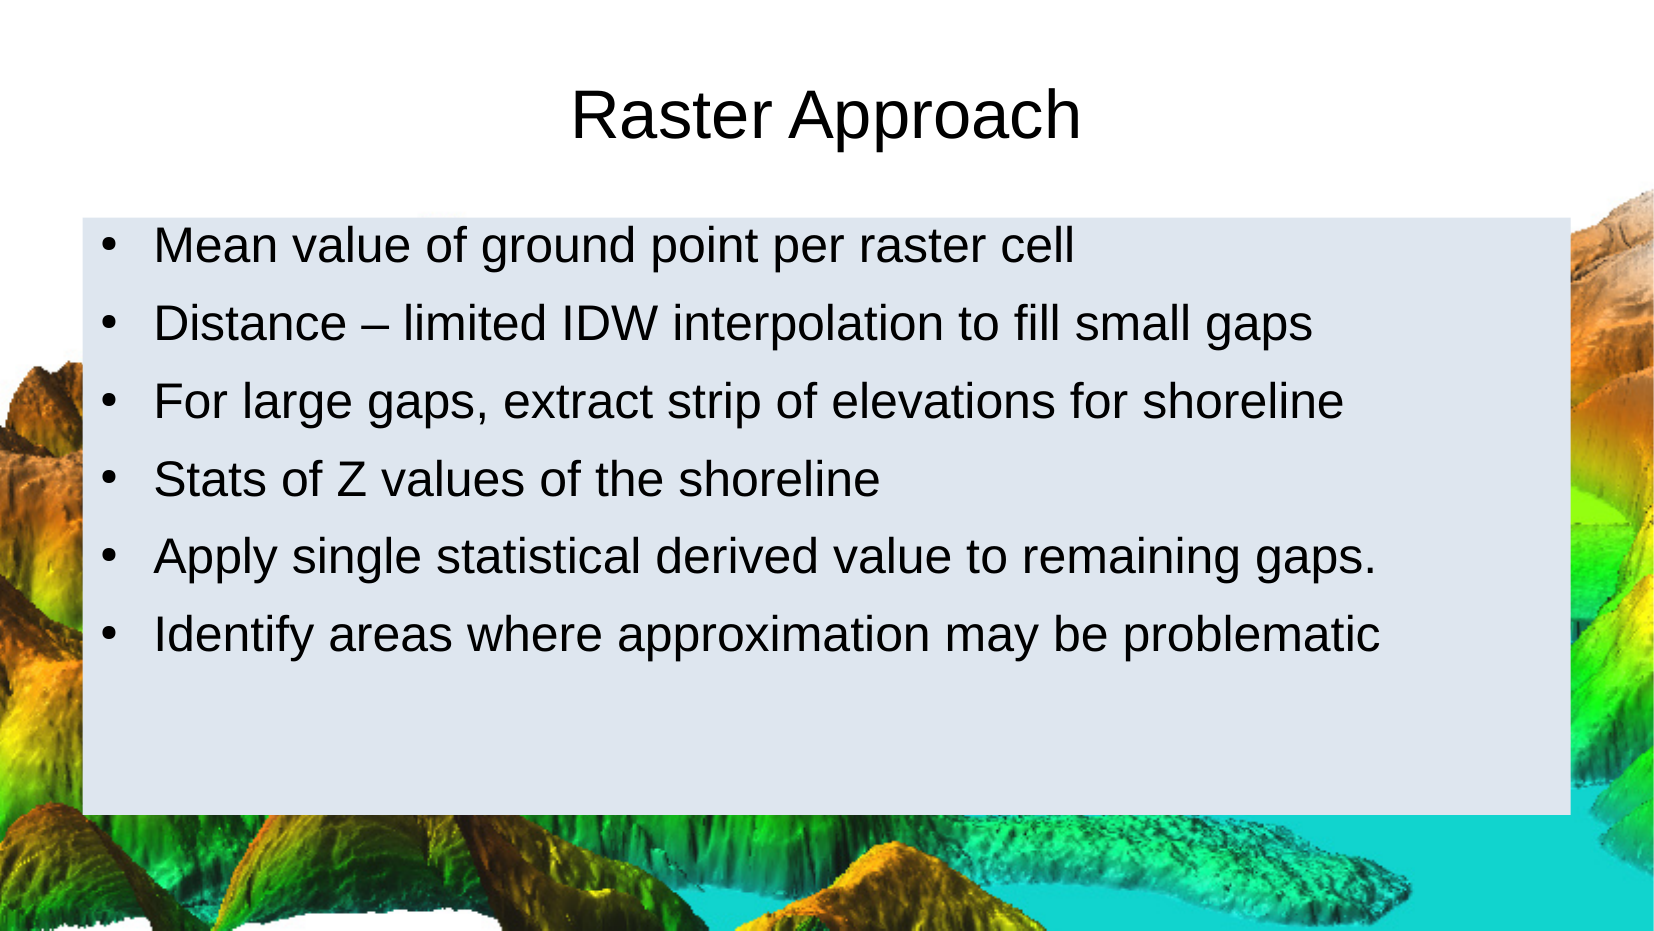

# Raster Approach
Mean value of ground point per raster cell
Distance – limited IDW interpolation to fill small gaps
For large gaps, extract strip of elevations for shoreline
Stats of Z values of the shoreline
Apply single statistical derived value to remaining gaps.
Identify areas where approximation may be problematic